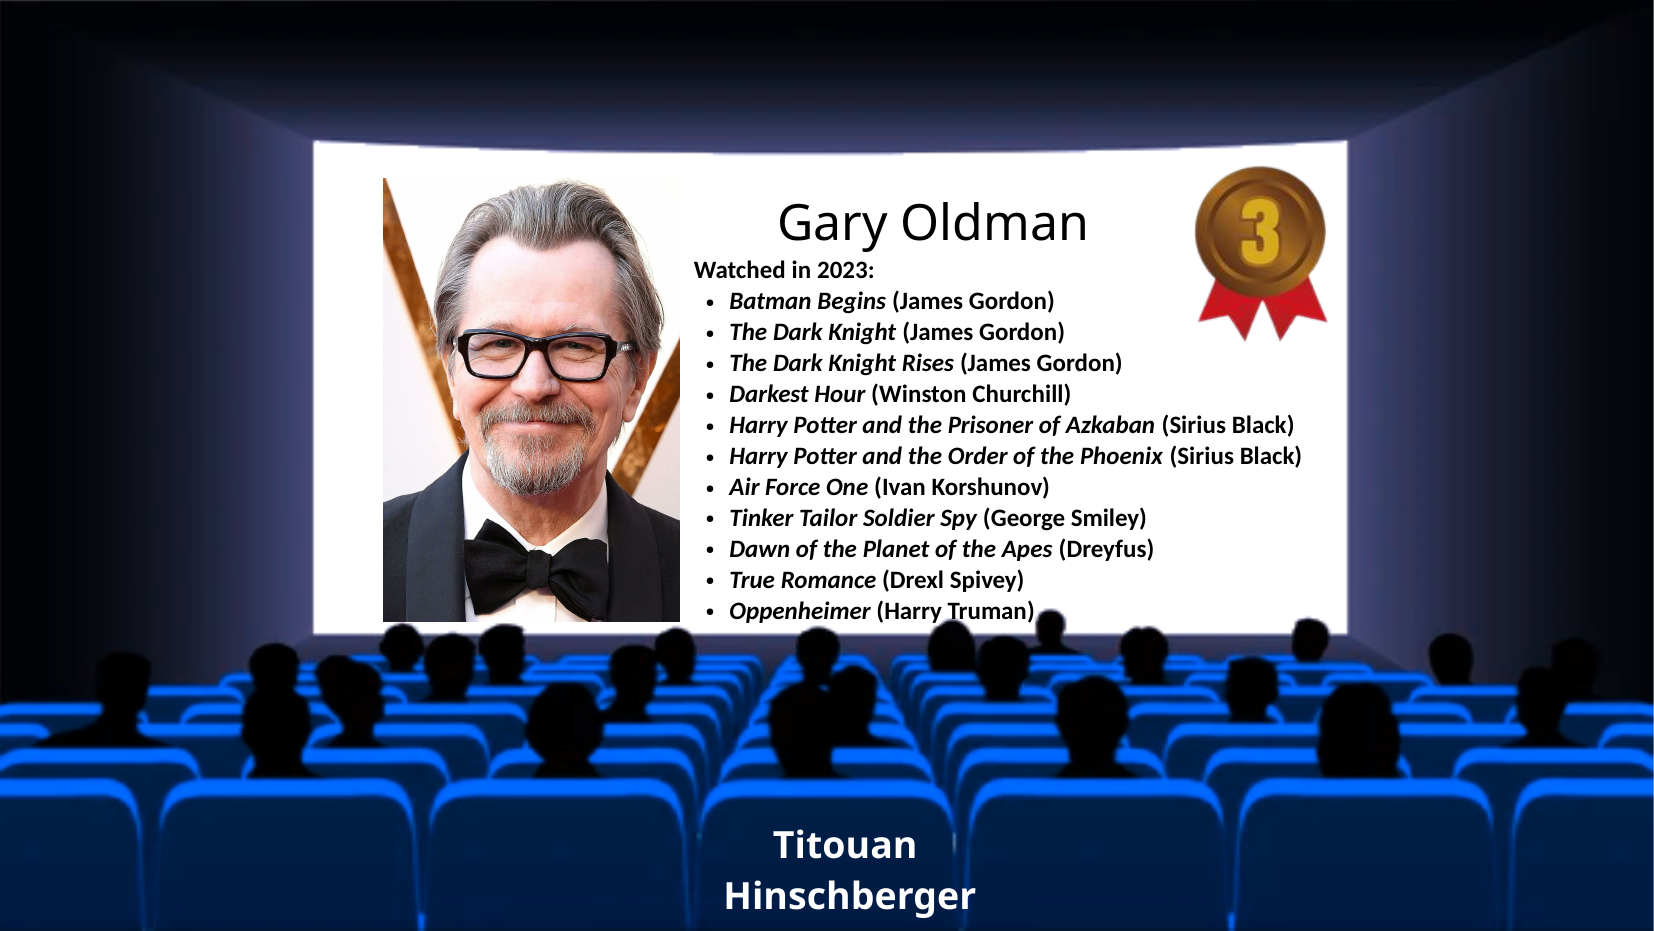

Gary Oldman
Watched in 2023:
Batman Begins (James Gordon)
The Dark Knight (James Gordon)
The Dark Knight Rises (James Gordon)
Darkest Hour (Winston Churchill)
Harry Potter and the Prisoner of Azkaban (Sirius Black)
Harry Potter and the Order of the Phoenix (Sirius Black)
Air Force One (Ivan Korshunov)
Tinker Tailor Soldier Spy (George Smiley)
Dawn of the Planet of the Apes (Dreyfus)
True Romance (Drexl Spivey)
Oppenheimer (Harry Truman)